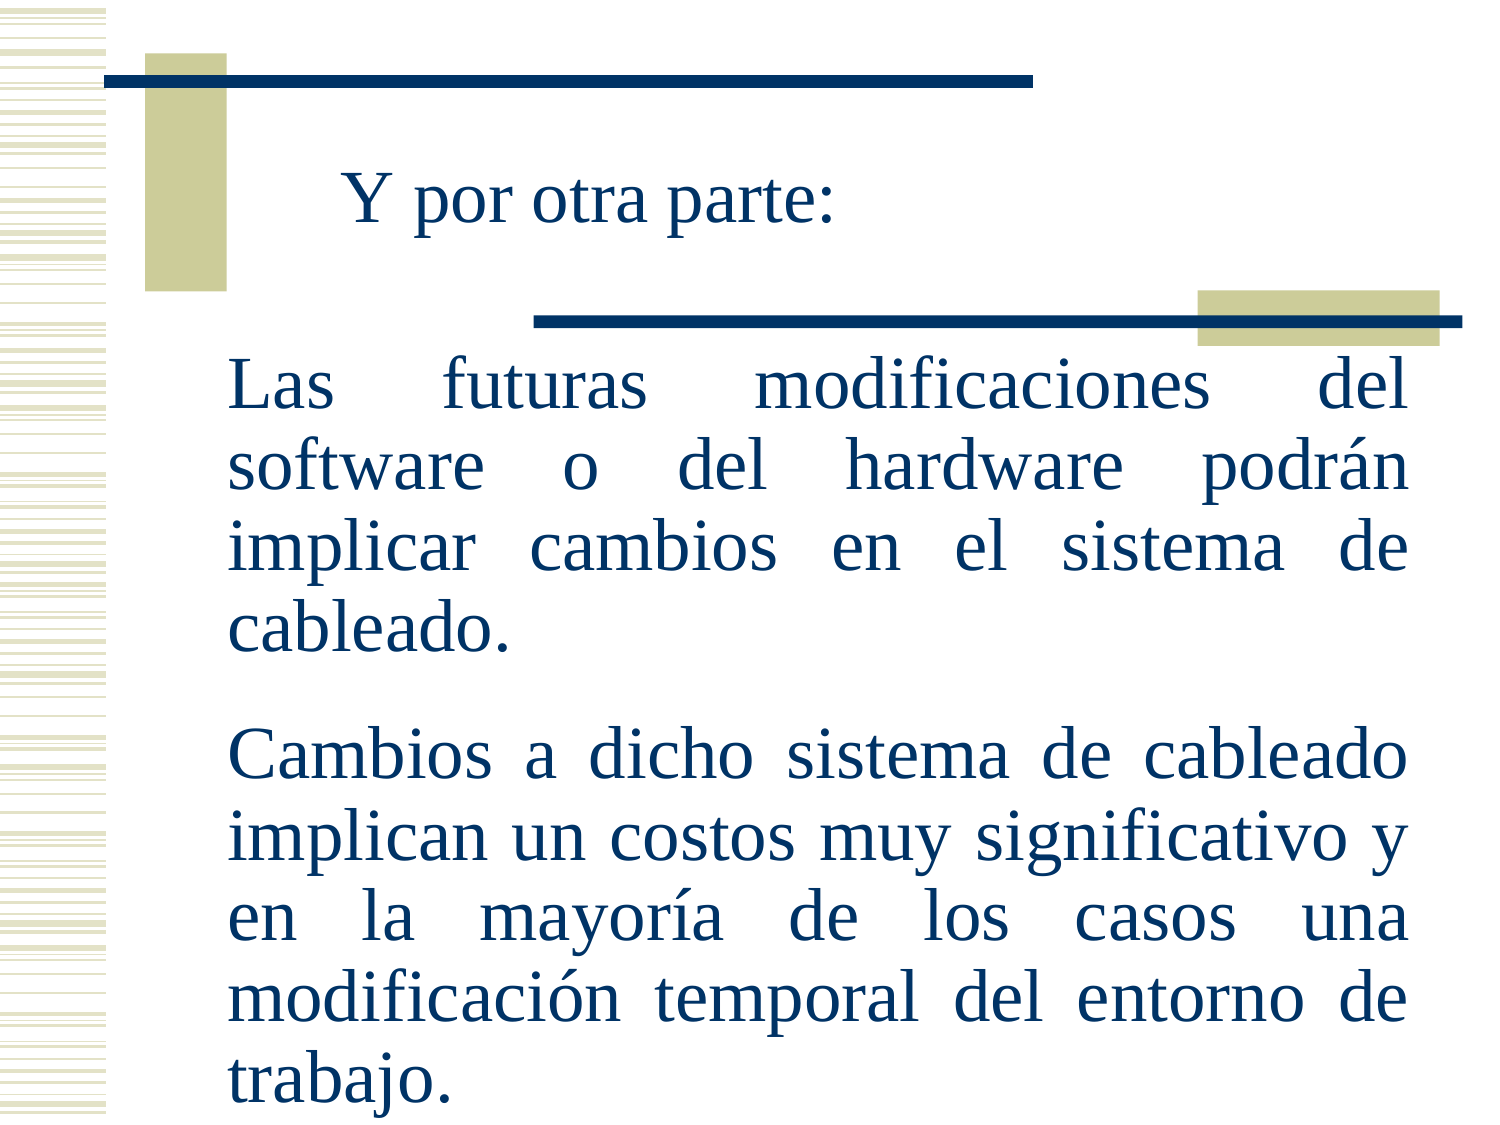

Y por otra parte:
Las futuras modificaciones del software o del hardware podrán implicar cambios en el sistema de cableado.
Cambios a dicho sistema de cableado implican un costos muy significativo y en la mayoría de los casos una modificación temporal del entorno de trabajo.